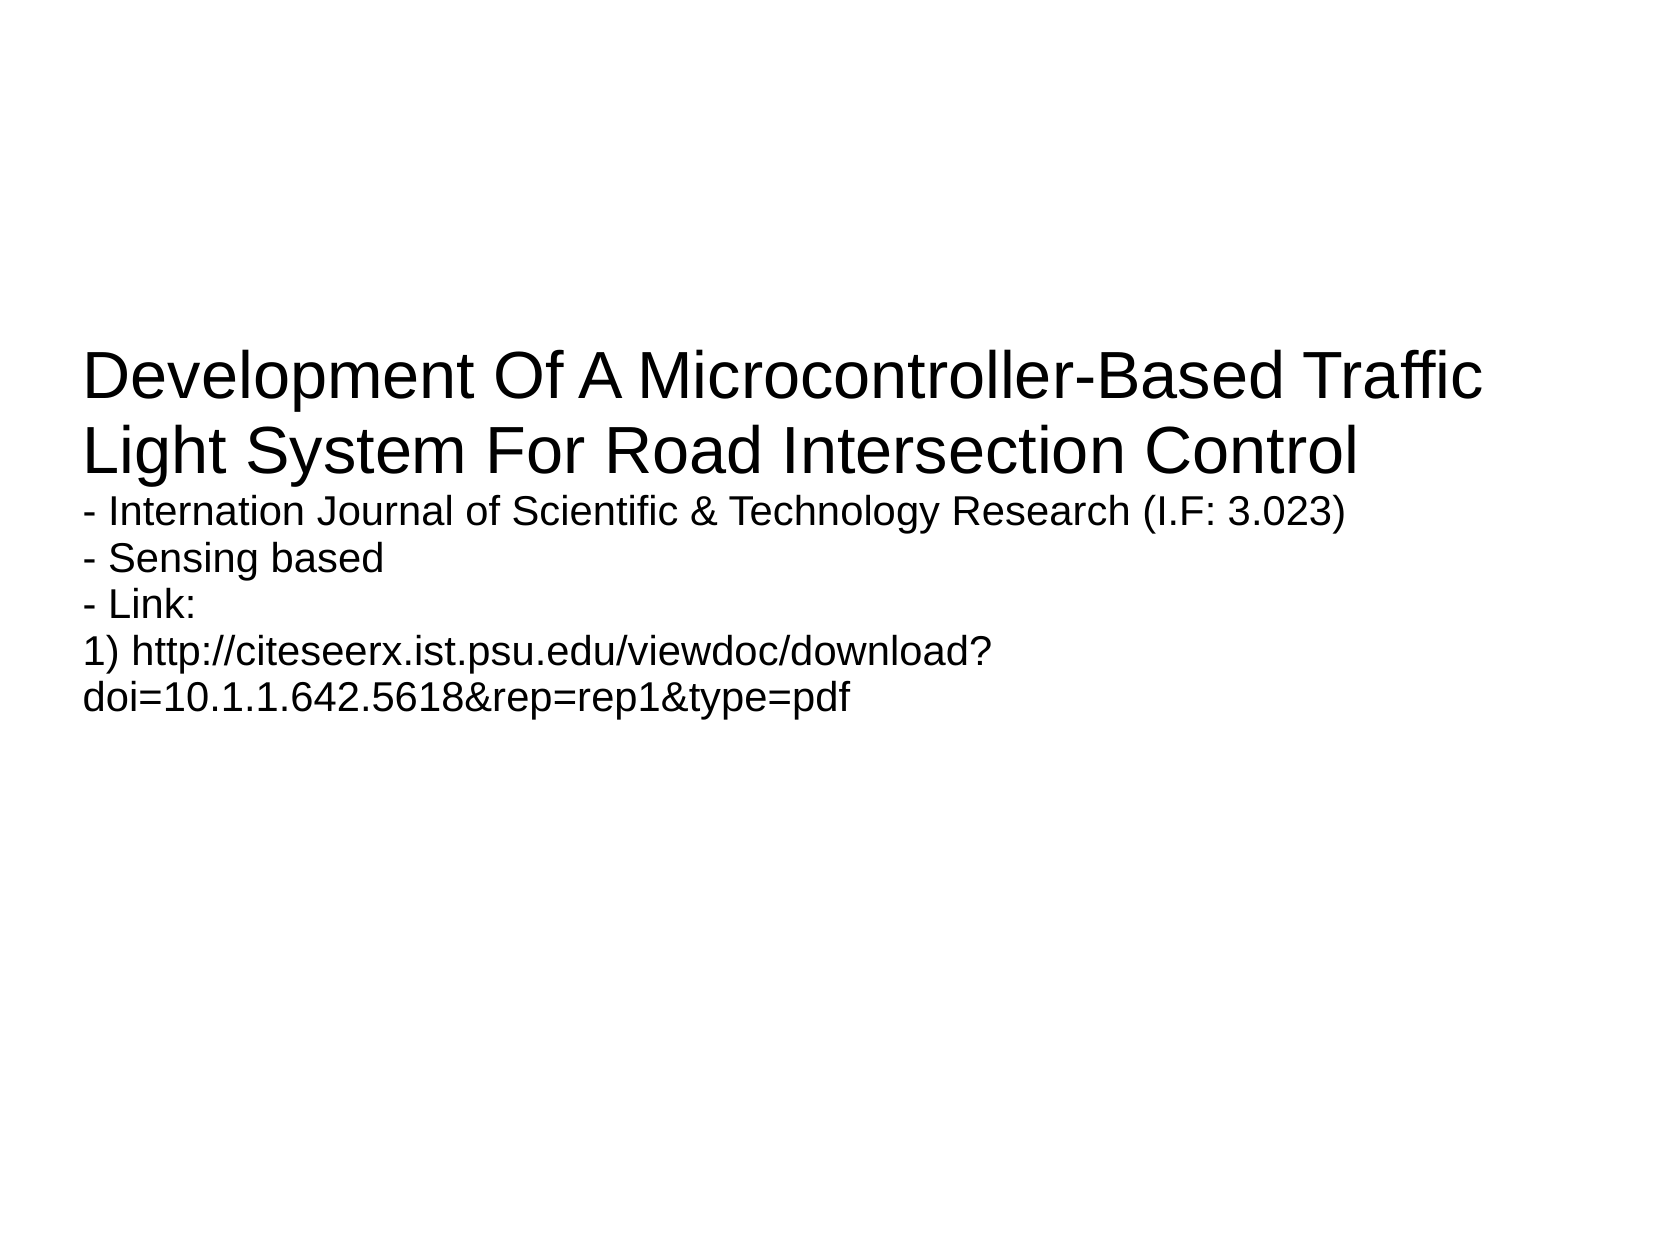

# Development Of A Microcontroller-Based Traffic
Light System For Road Intersection Control
- Internation Journal of Scientific & Technology Research (I.F: 3.023)
- Sensing based
- Link:
1) http://citeseerx.ist.psu.edu/viewdoc/download?doi=10.1.1.642.5618&rep=rep1&type=pdf